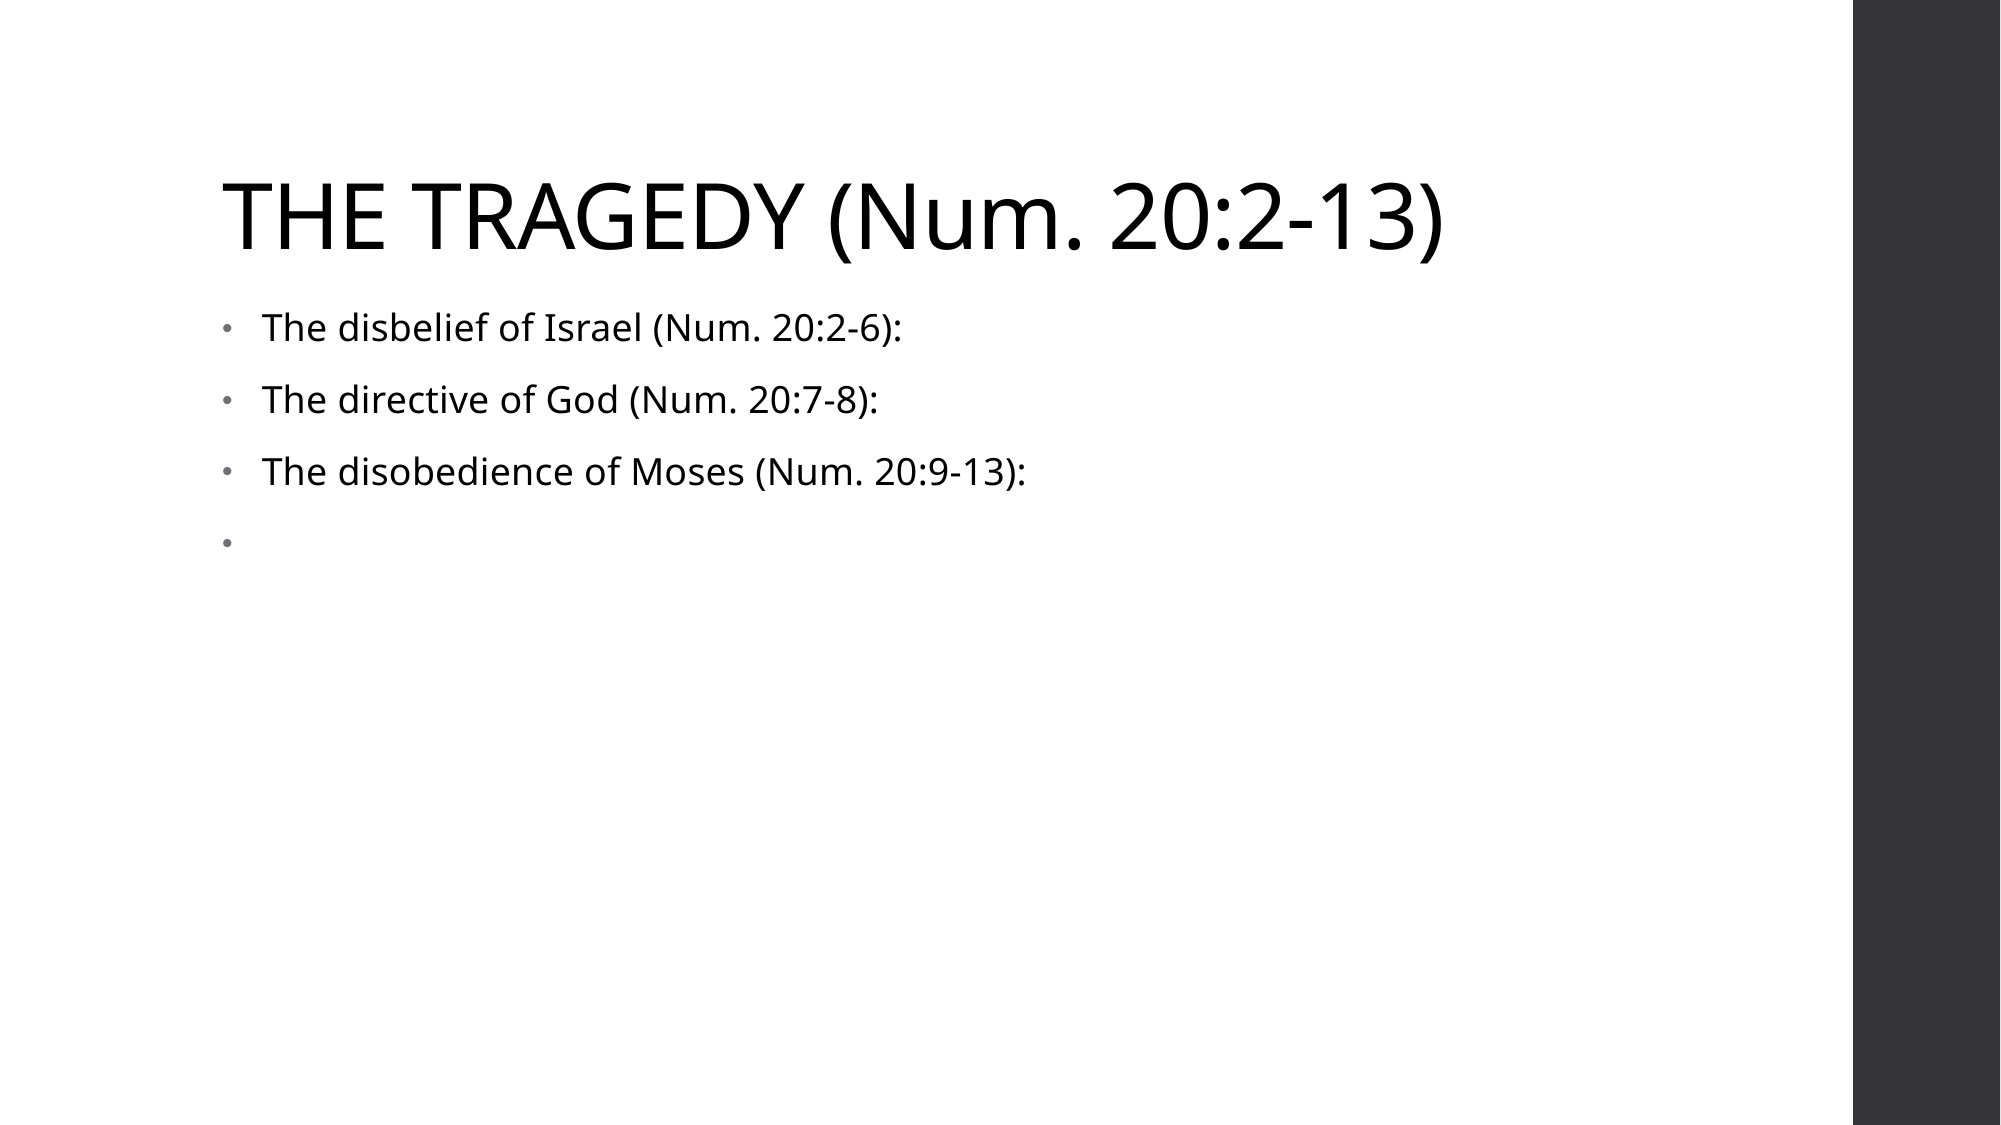

# THE TRAGEDY (Num. 20:2-13)
 The disbelief of Israel (Num. 20:2-6):
 The directive of God (Num. 20:7-8):
 The disobedience of Moses (Num. 20:9-13):